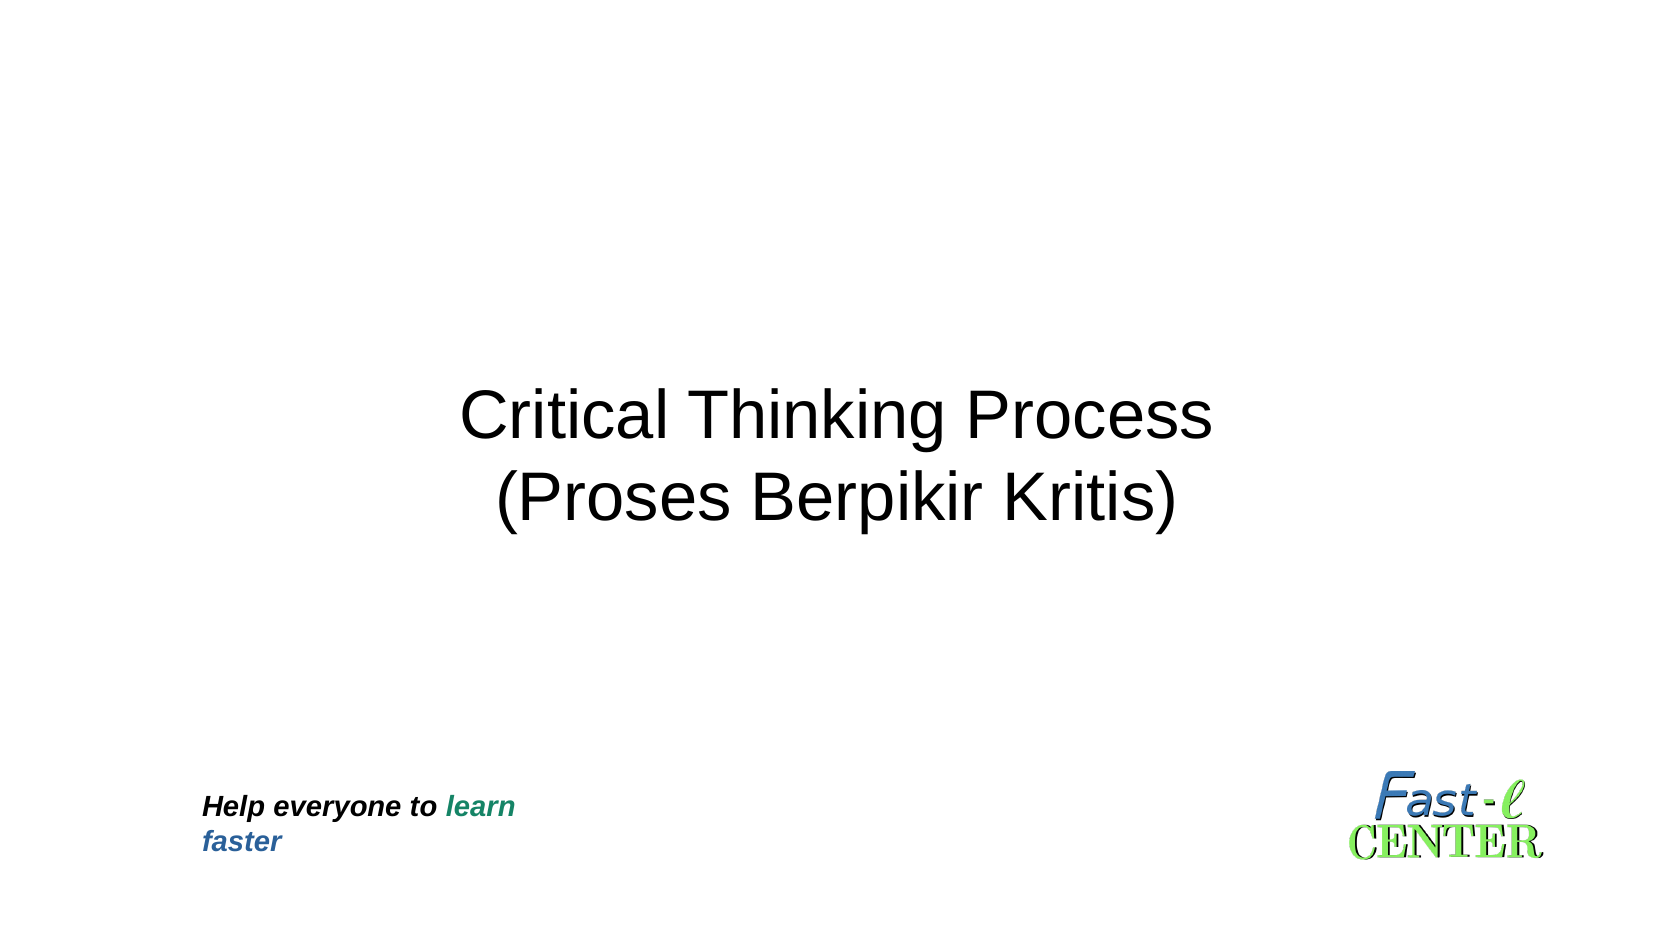

Critical Thinking Process
(Proses Berpikir Kritis)
Help everyone to learn faster